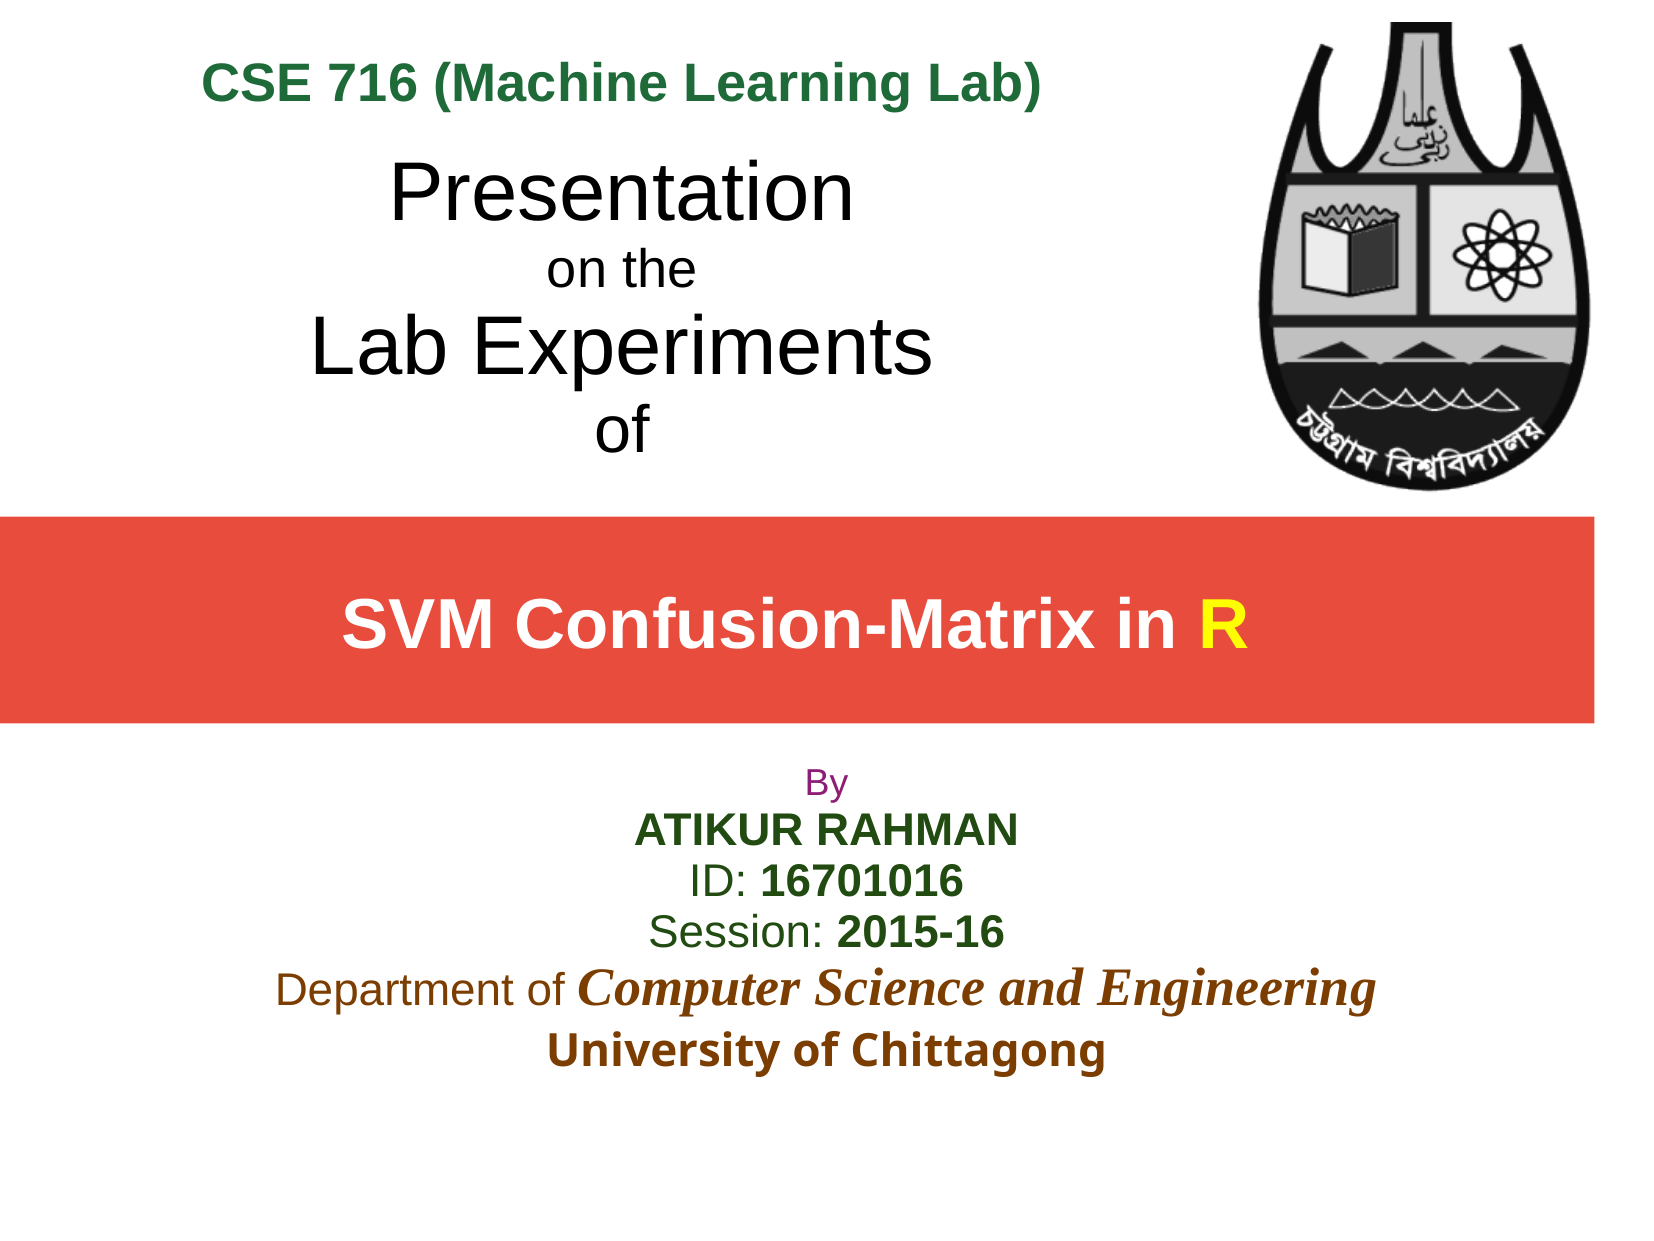

CSE 716 (Machine Learning Lab)
Presentation
on the
Lab Experiments
of
# SVM Confusion-Matrix in R
By
ATIKUR RAHMAN
ID: 16701016
Session: 2015-16
Department of Computer Science and Engineering
University of Chittagong